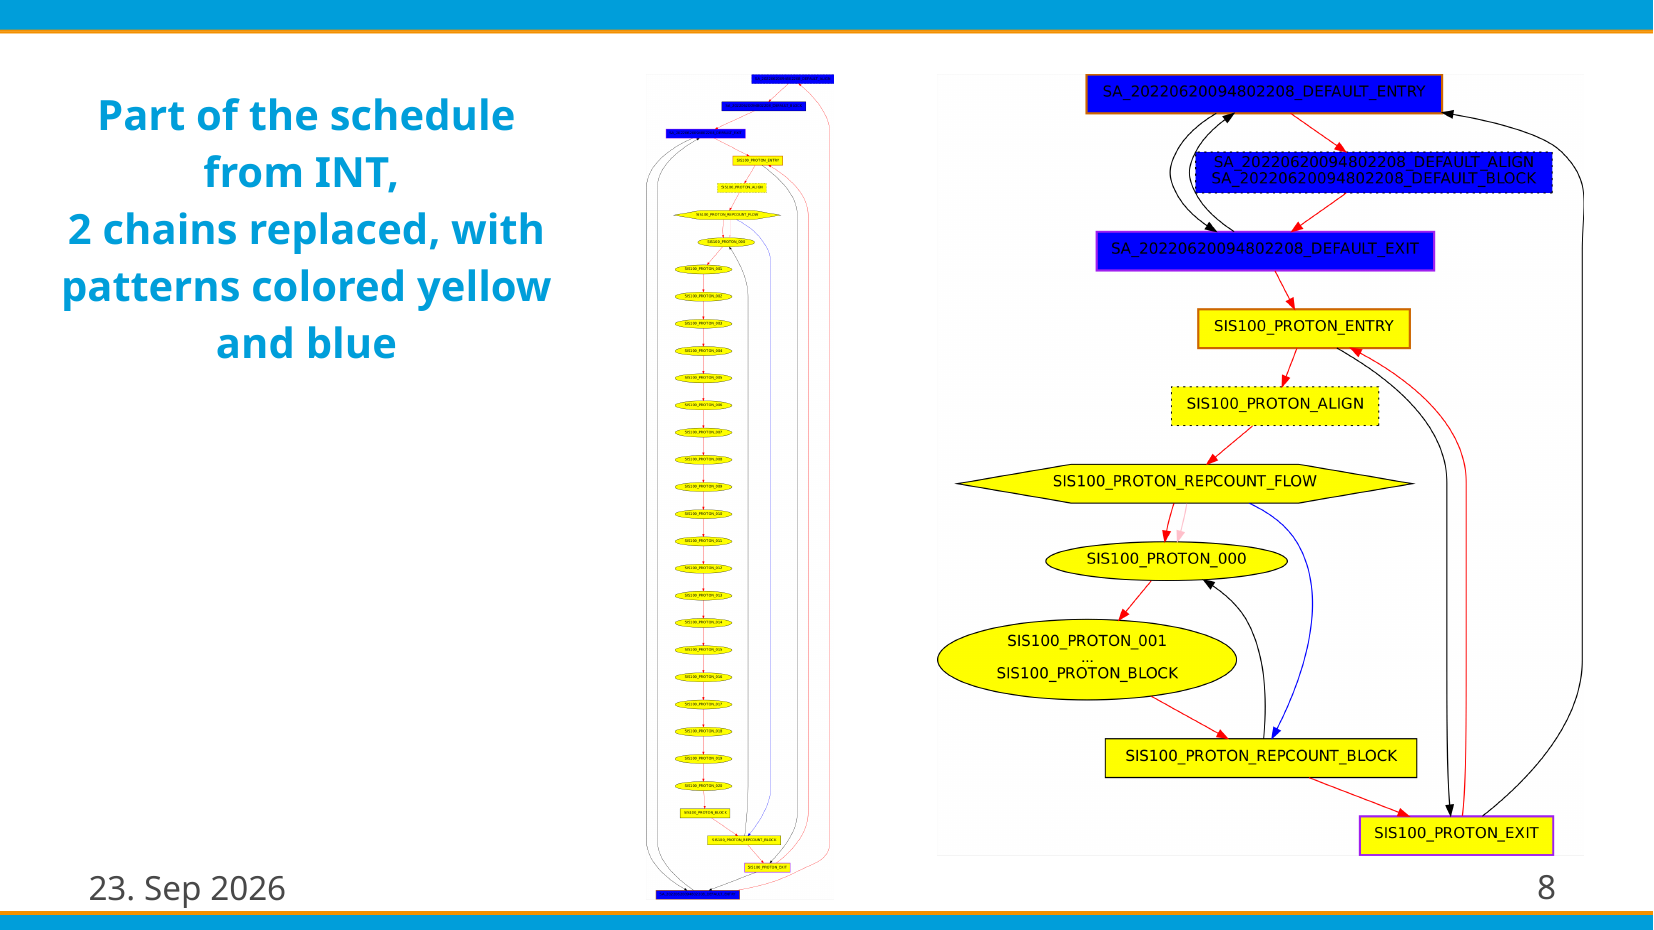

# Part of the schedule from INT,
2 chains replaced, with patterns colored yellow and blue
8